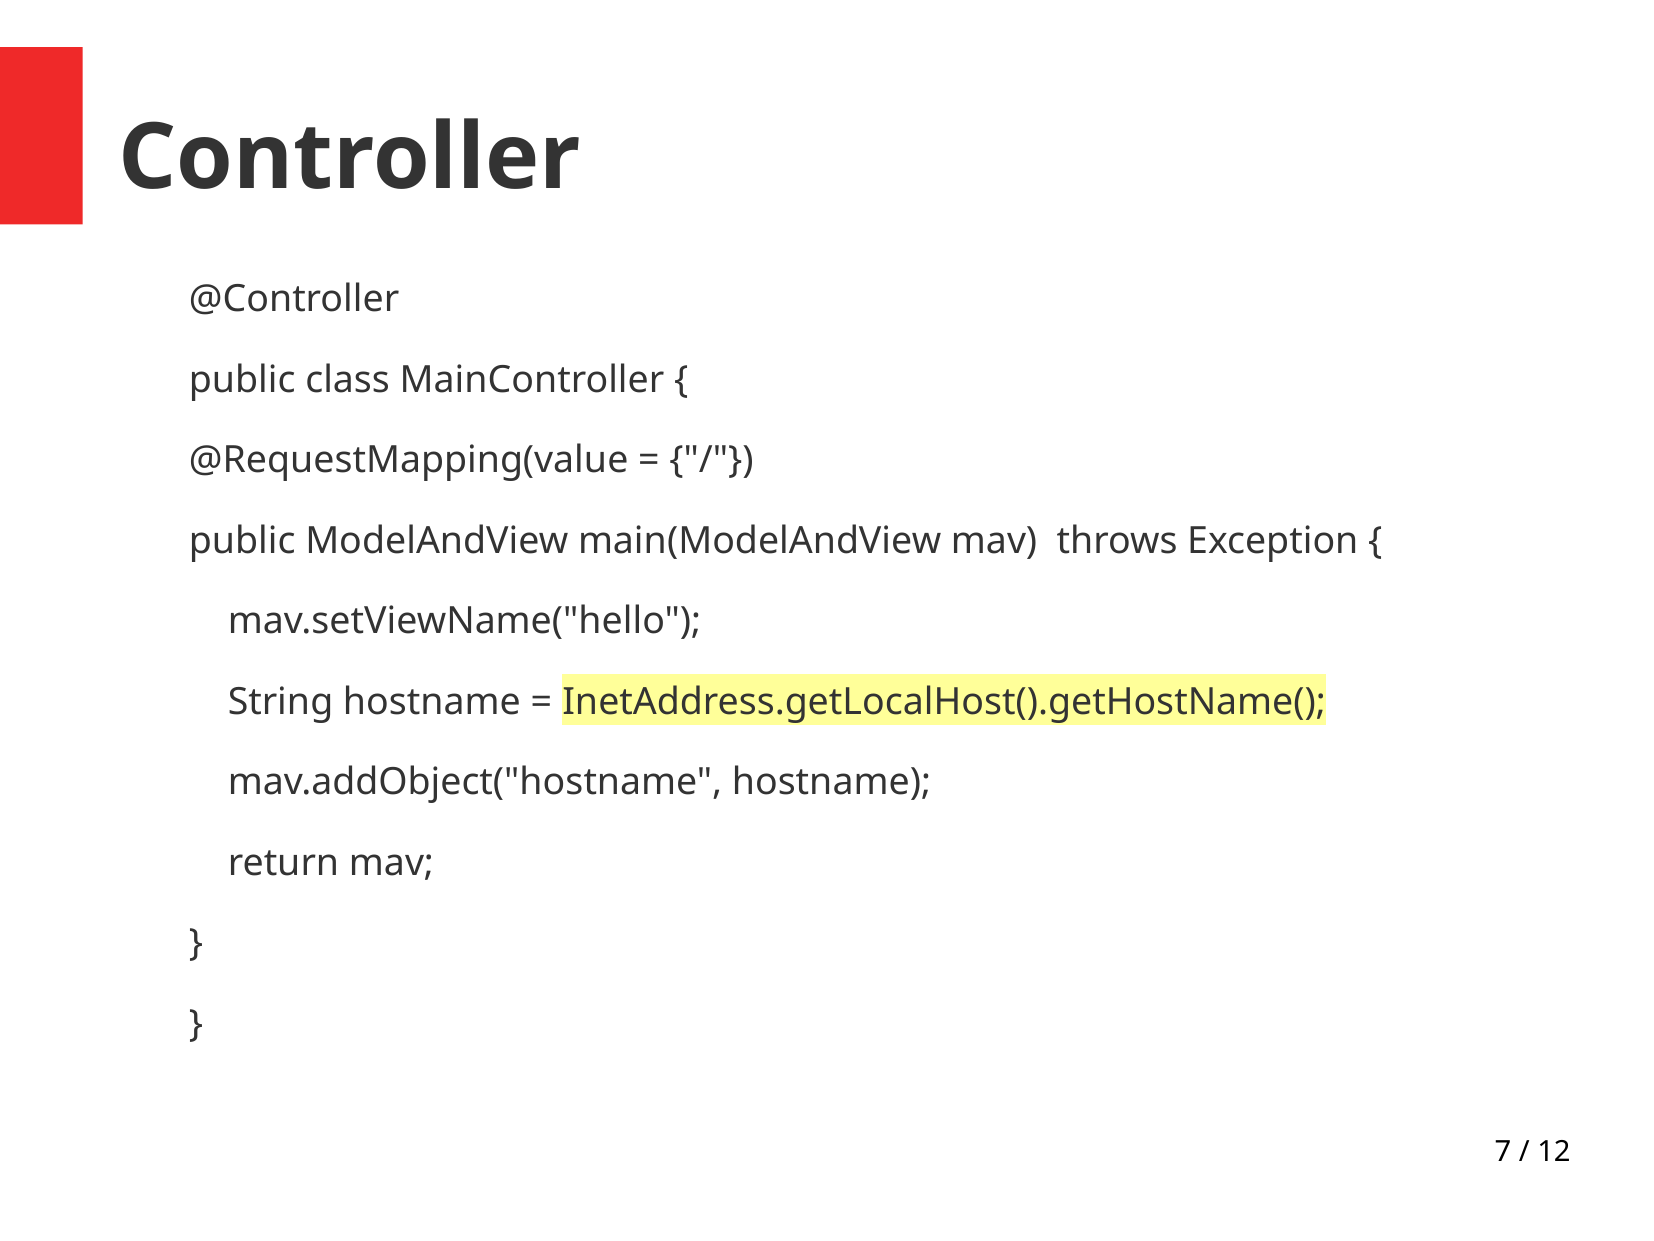

# Controller
@Controller
public class MainController {
@RequestMapping(value = {"/"})
public ModelAndView main(ModelAndView mav) throws Exception {
 mav.setViewName("hello");
 String hostname = InetAddress.getLocalHost().getHostName();
 mav.addObject("hostname", hostname);
 return mav;
}
}
7